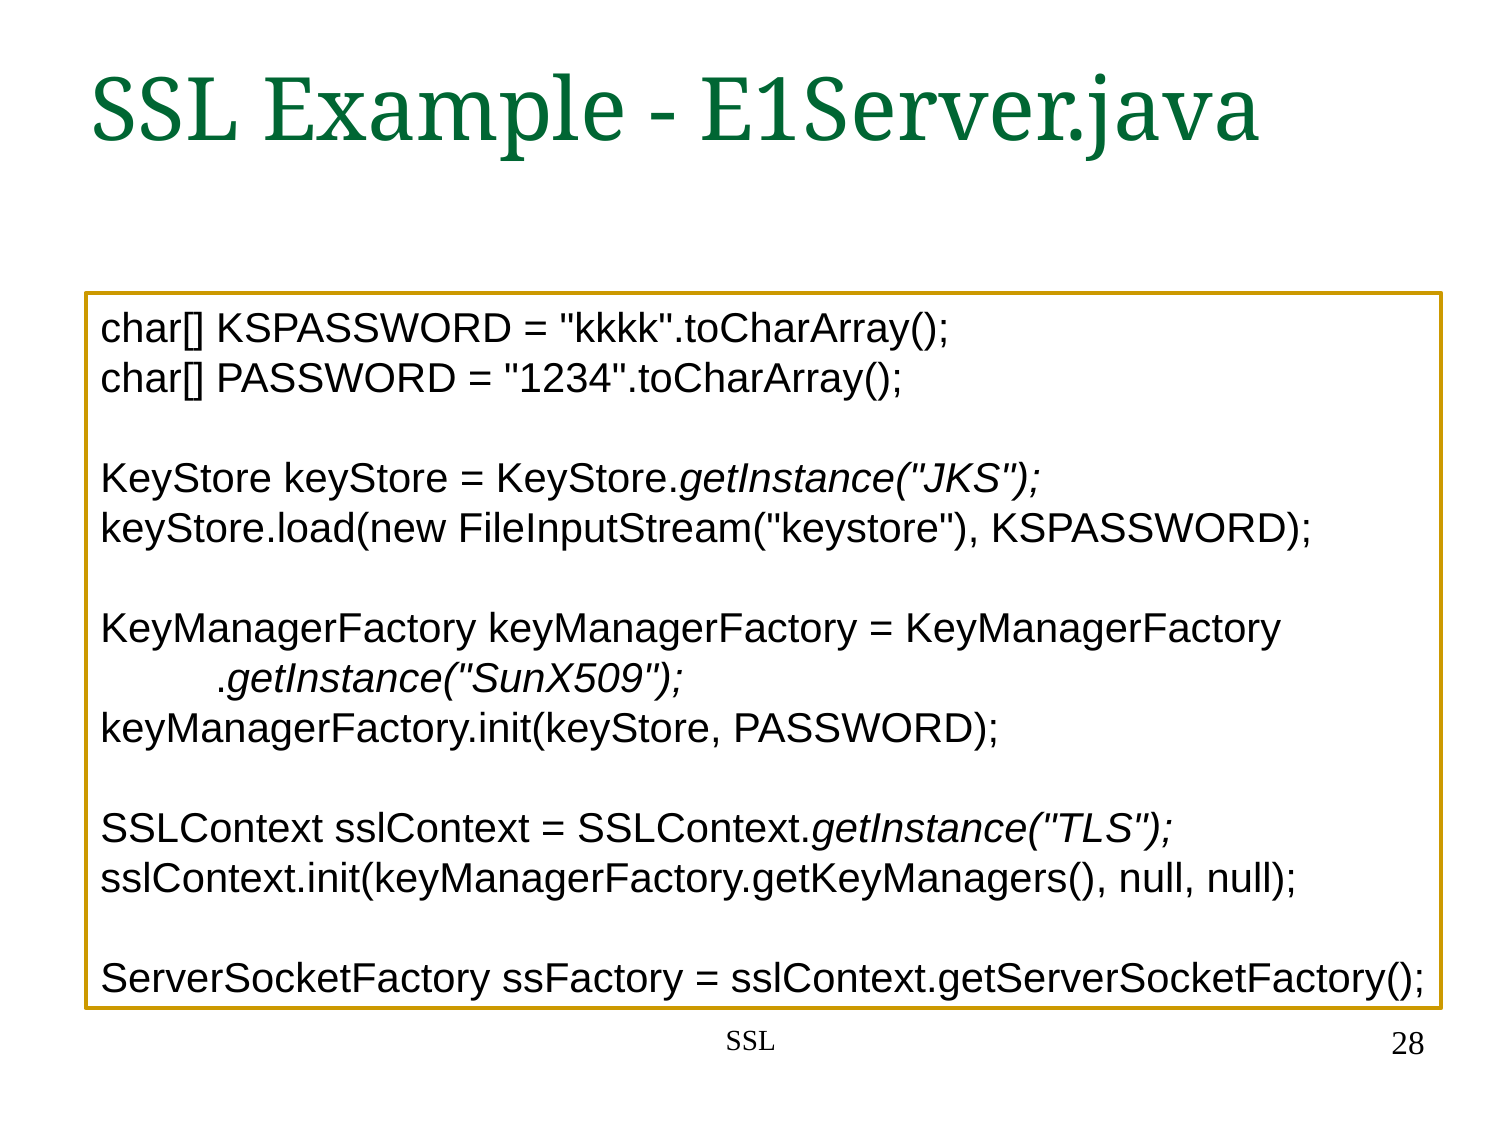

# SSL Example - E1Server.java
char[] KSPASSWORD = "kkkk".toCharArray();
char[] PASSWORD = "1234".toCharArray();
KeyStore keyStore = KeyStore.getInstance("JKS");
keyStore.load(new FileInputStream("keystore"), KSPASSWORD);
KeyManagerFactory keyManagerFactory = KeyManagerFactory
 .getInstance("SunX509");
keyManagerFactory.init(keyStore, PASSWORD);
SSLContext sslContext = SSLContext.getInstance("TLS");
sslContext.init(keyManagerFactory.getKeyManagers(), null, null);
ServerSocketFactory ssFactory = sslContext.getServerSocketFactory();
SSL
28